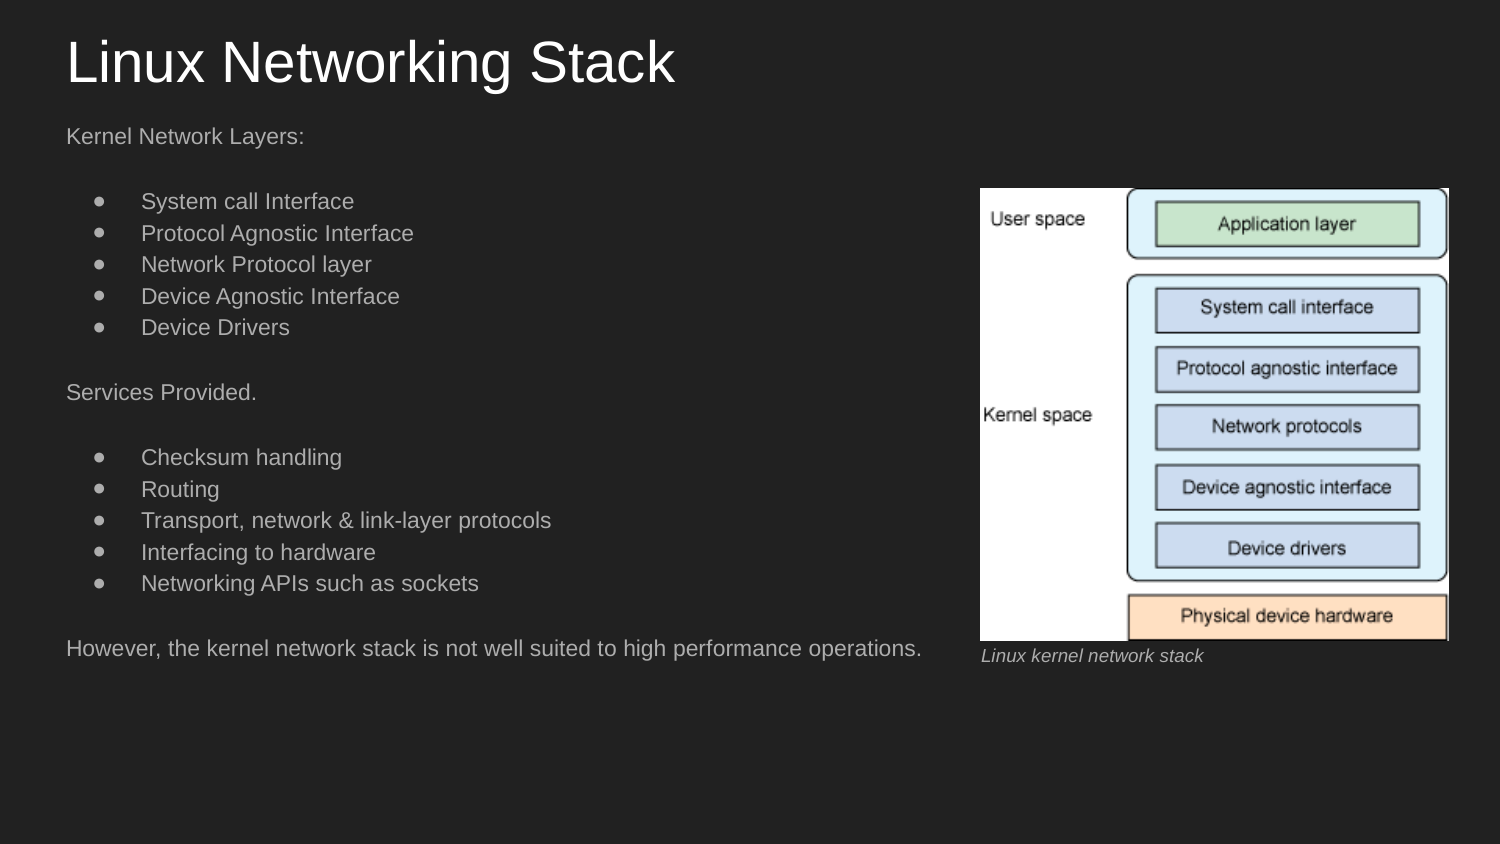

# Linux Networking Stack
Kernel Network Layers:
System call Interface
Protocol Agnostic Interface
Network Protocol layer
Device Agnostic Interface
Device Drivers
Services Provided.
Checksum handling
Routing
Transport, network & link-layer protocols
Interfacing to hardware
Networking APIs such as sockets
However, the kernel network stack is not well suited to high performance operations.
Linux kernel network stack